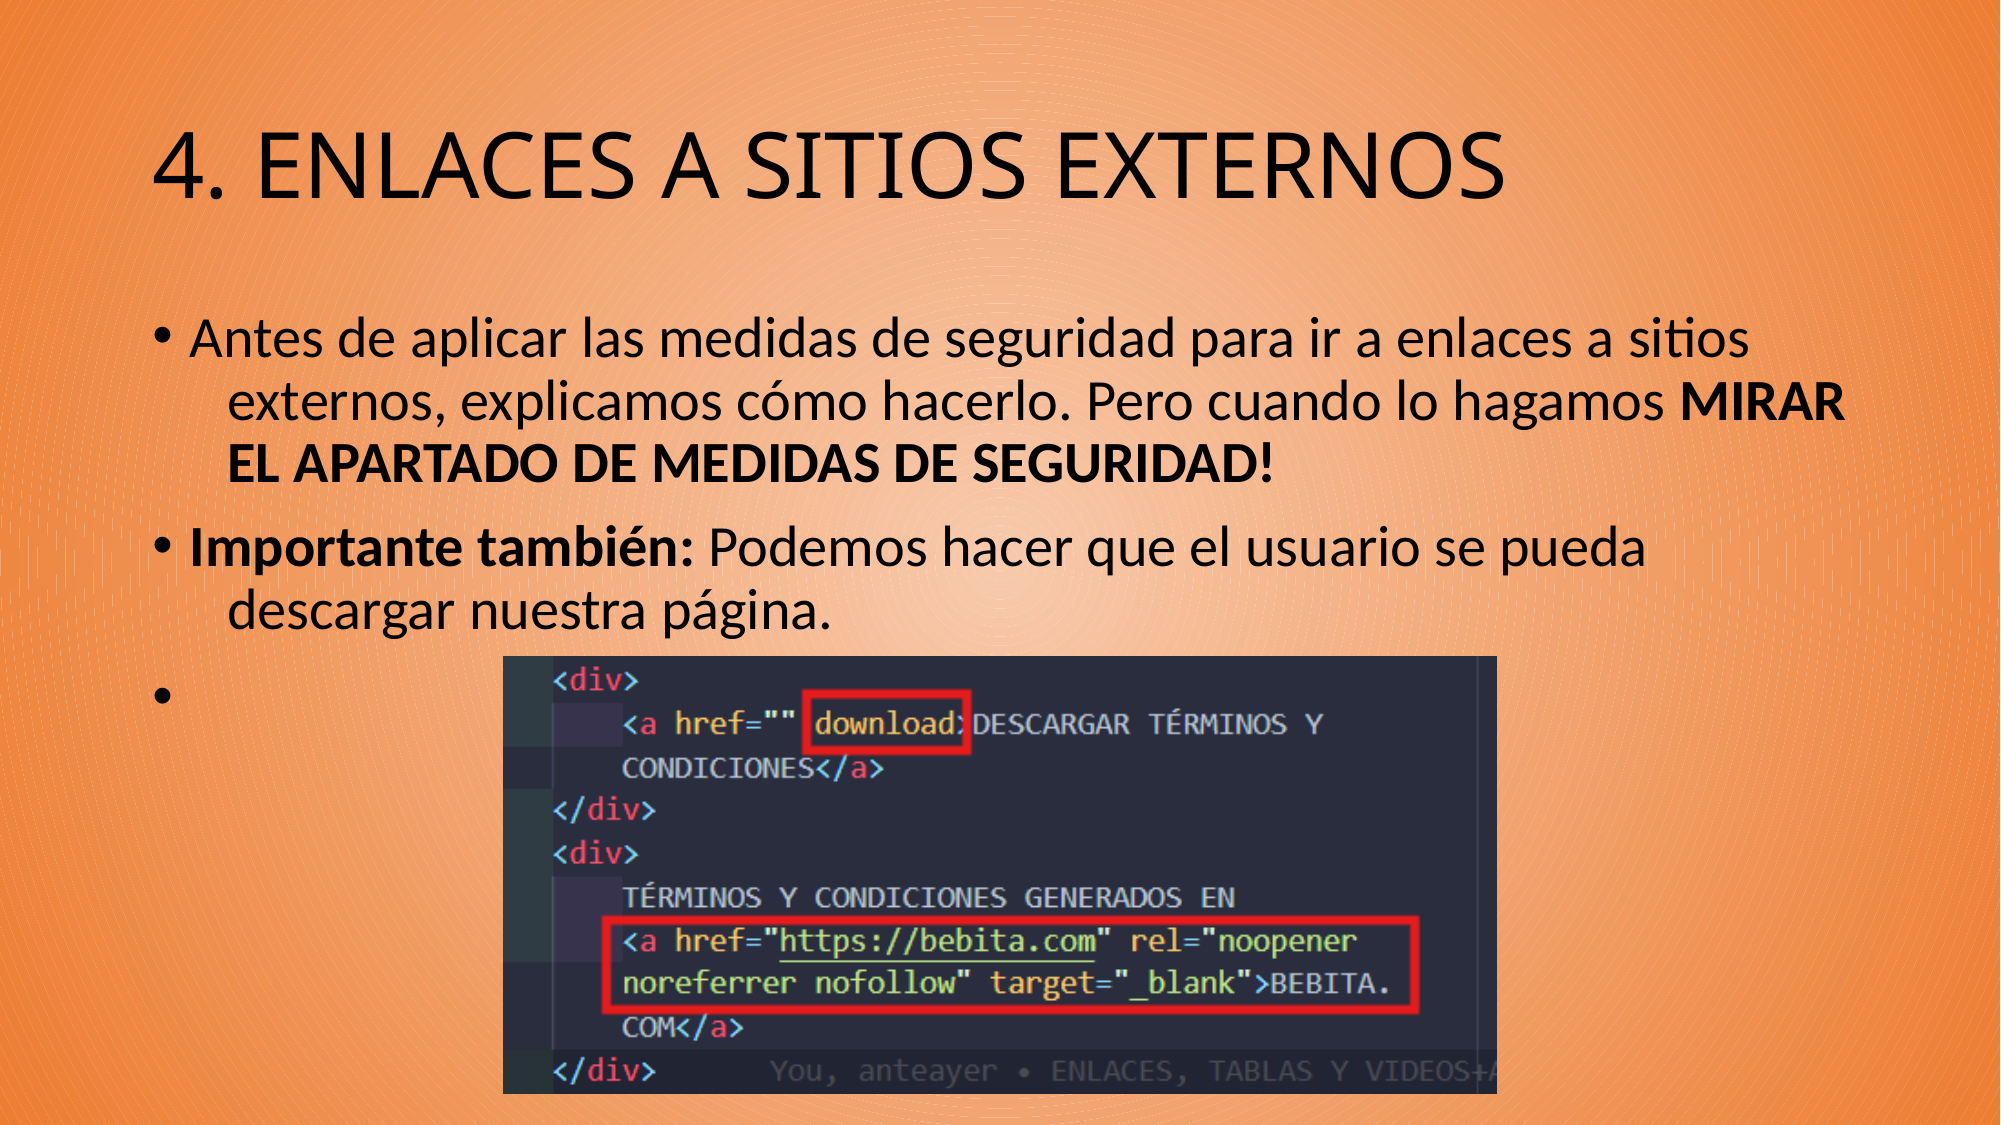

# 4. ENLACES A SITIOS EXTERNOS
Antes de aplicar las medidas de seguridad para ir a enlaces a sitios externos, explicamos cómo hacerlo. Pero cuando lo hagamos MIRAR EL APARTADO DE MEDIDAS DE SEGURIDAD!
Importante también: Podemos hacer que el usuario se pueda descargar nuestra página.